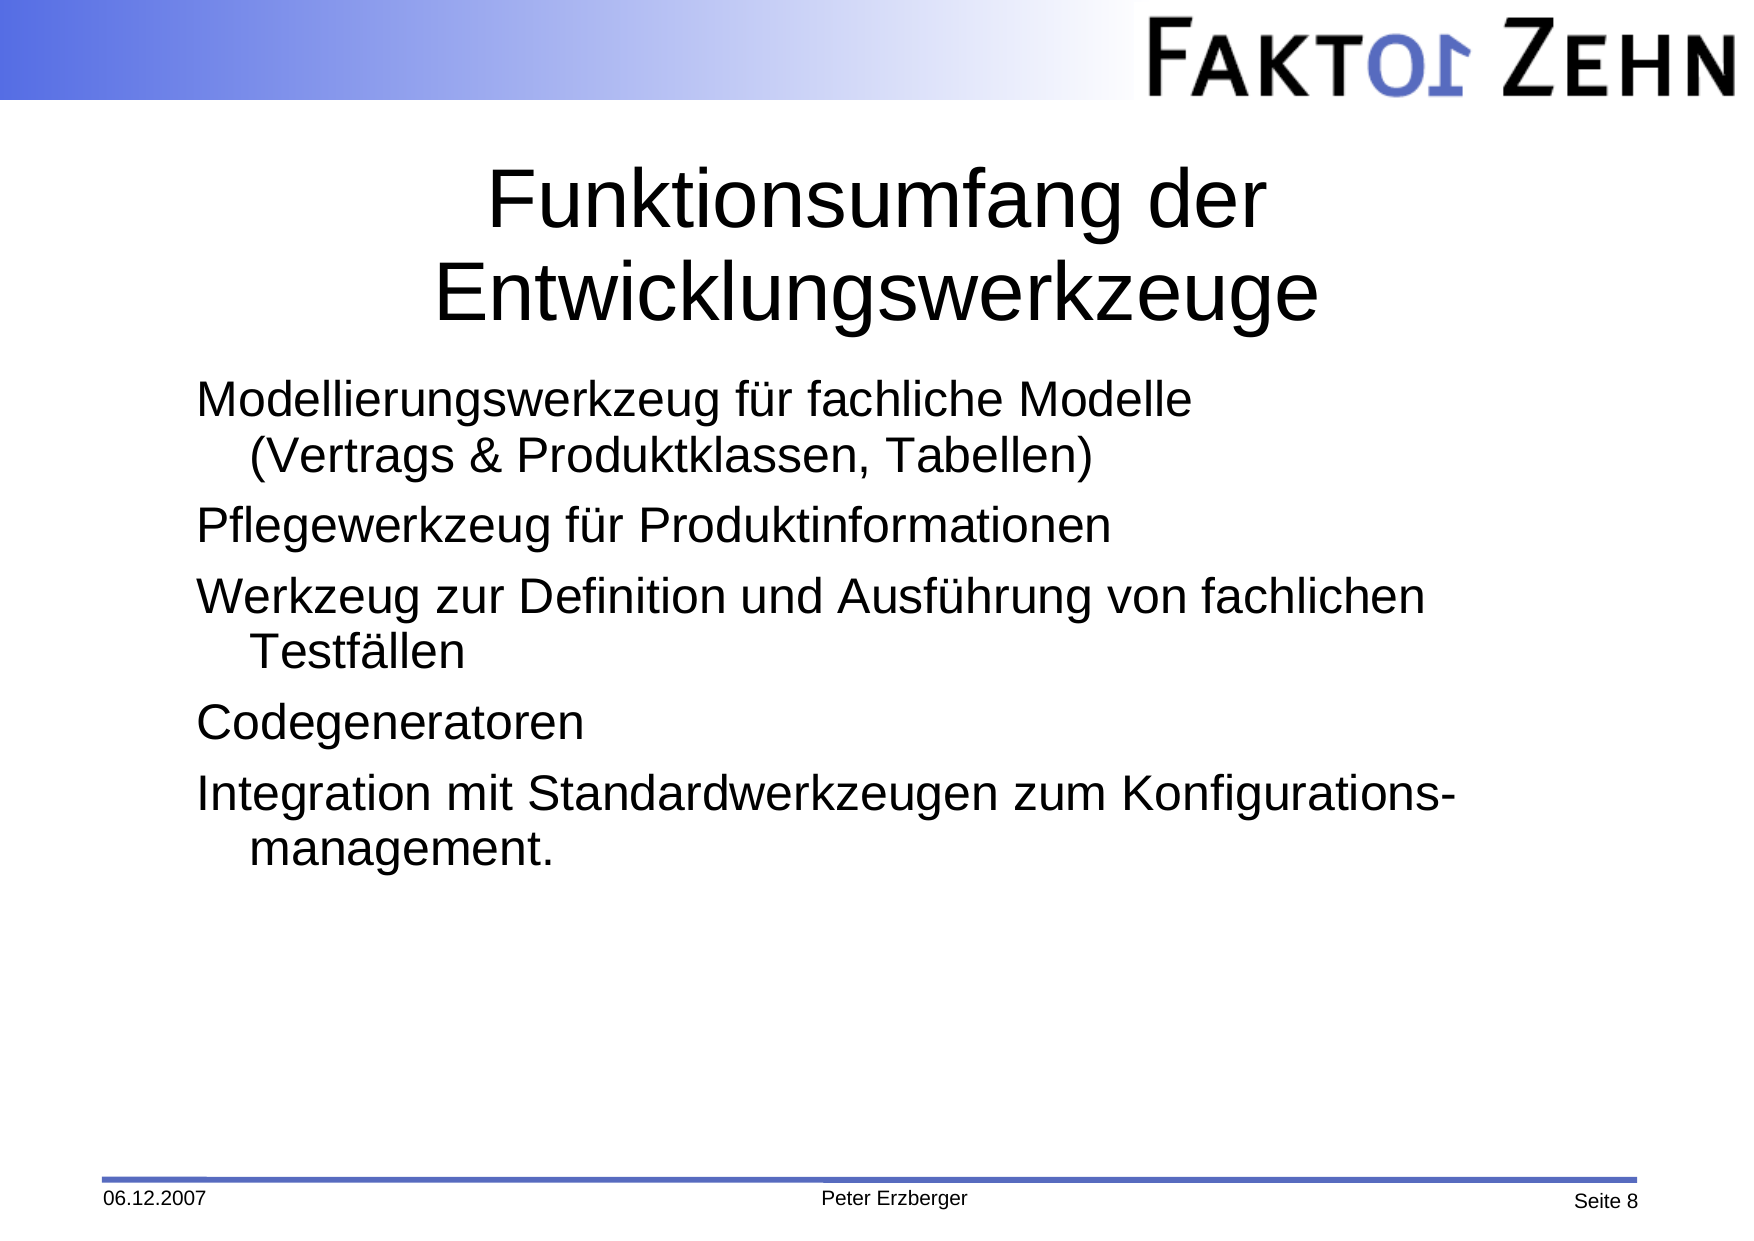

# Funktionsumfang der Entwicklungswerkzeuge
Modellierungswerkzeug für fachliche Modelle
(Vertrags & Produktklassen, Tabellen)
Pflegewerkzeug für Produktinformationen
Werkzeug zur Definition und Ausführung von fachlichen Testfällen
Codegeneratoren
Integration mit Standardwerkzeugen zum Konfigurations-management.